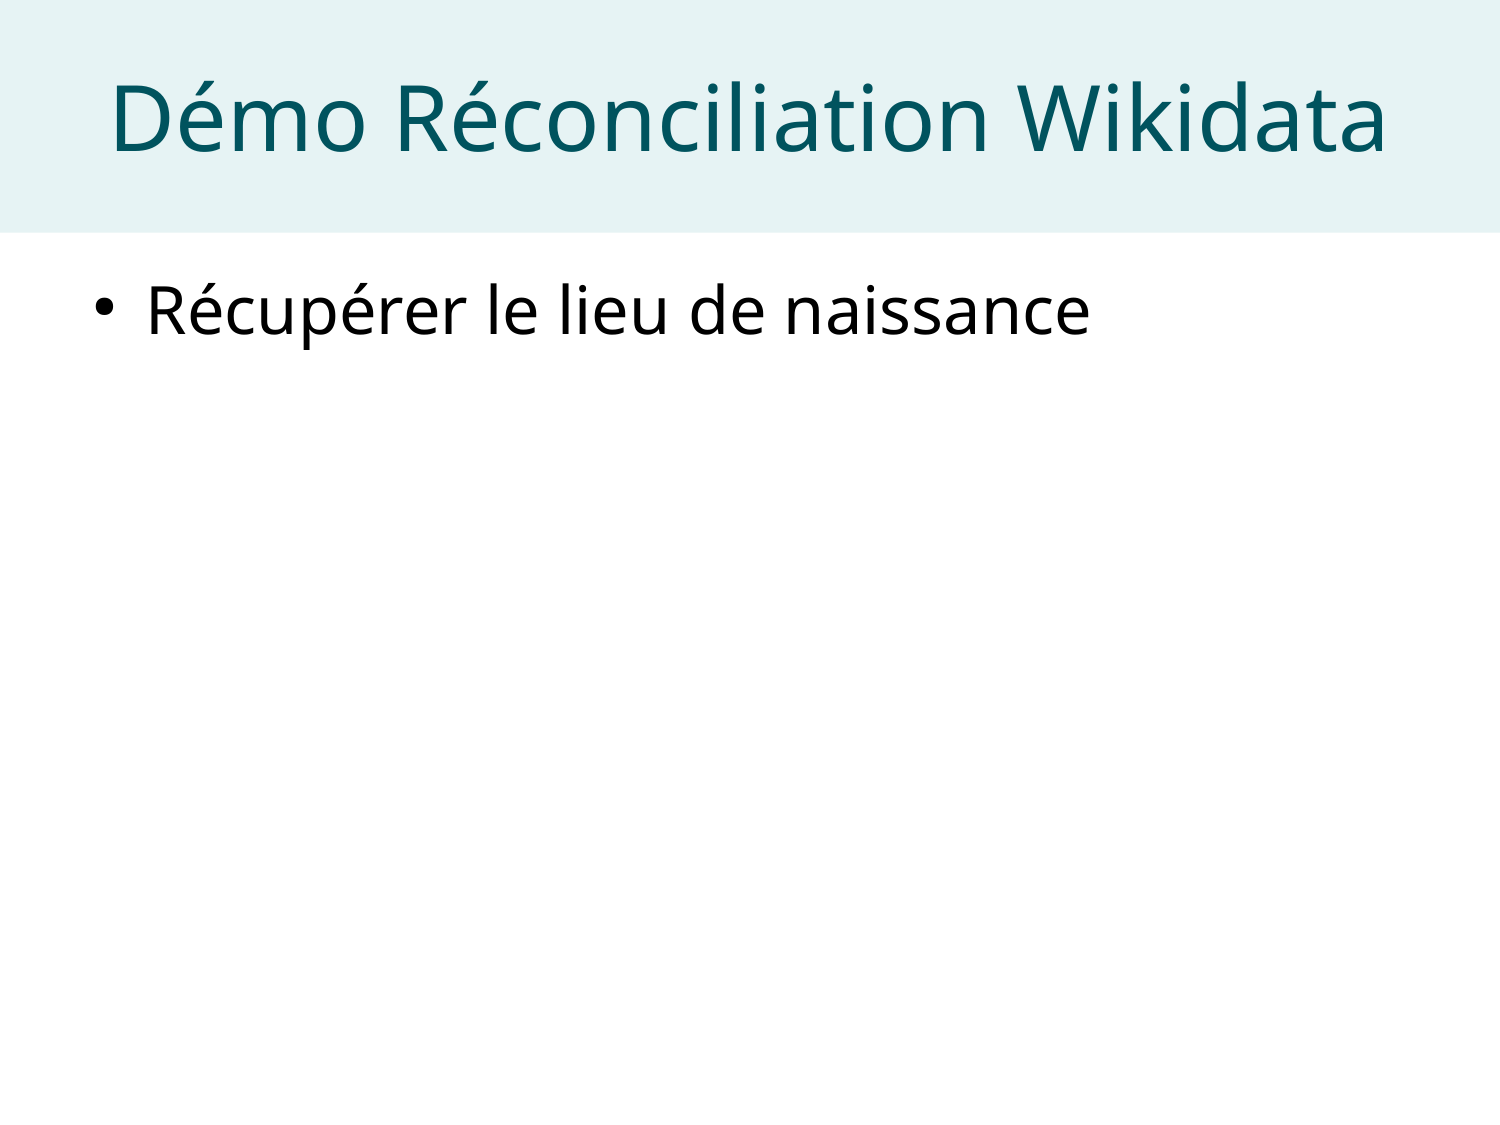

# Démo Réconciliation Wikidata
Récupérer le lieu de naissance